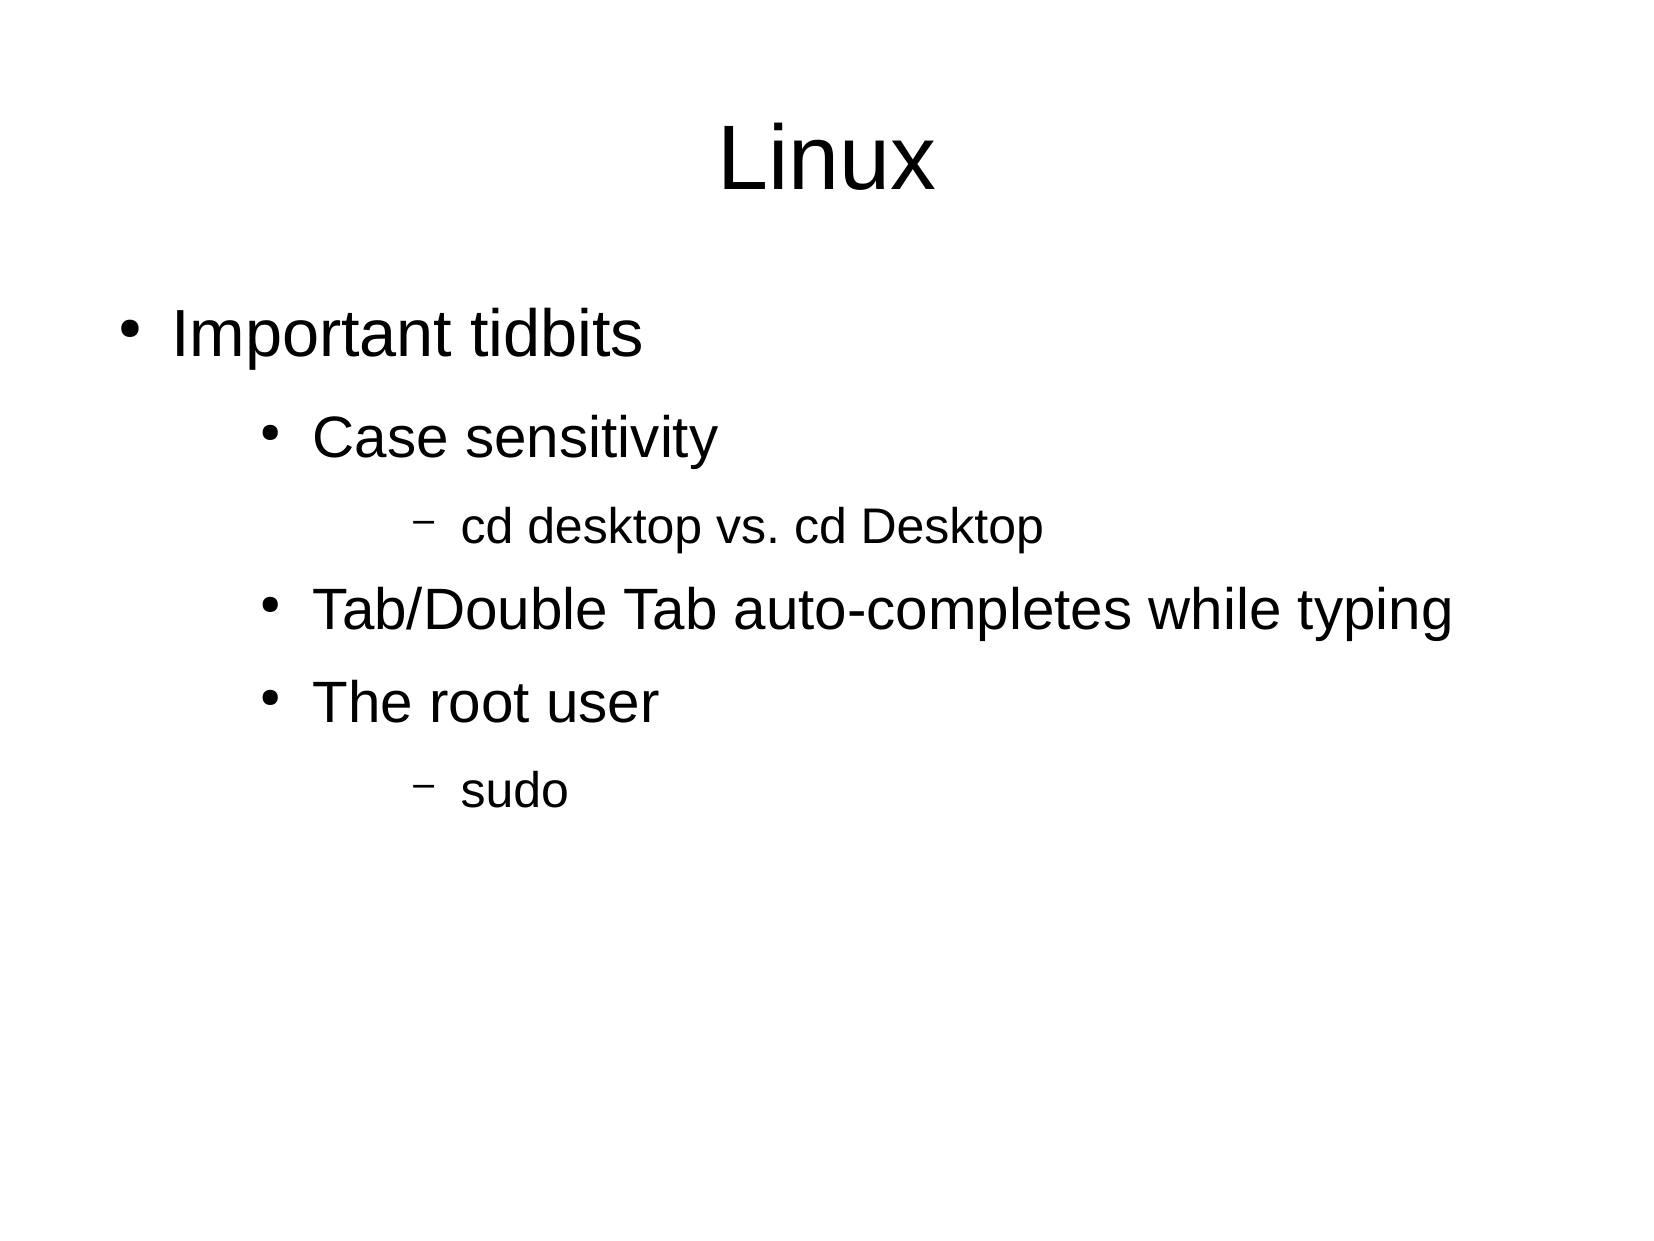

# Linux
Important tidbits
Case sensitivity
cd desktop vs. cd Desktop
Tab/Double Tab auto-completes while typing
The root user
sudo